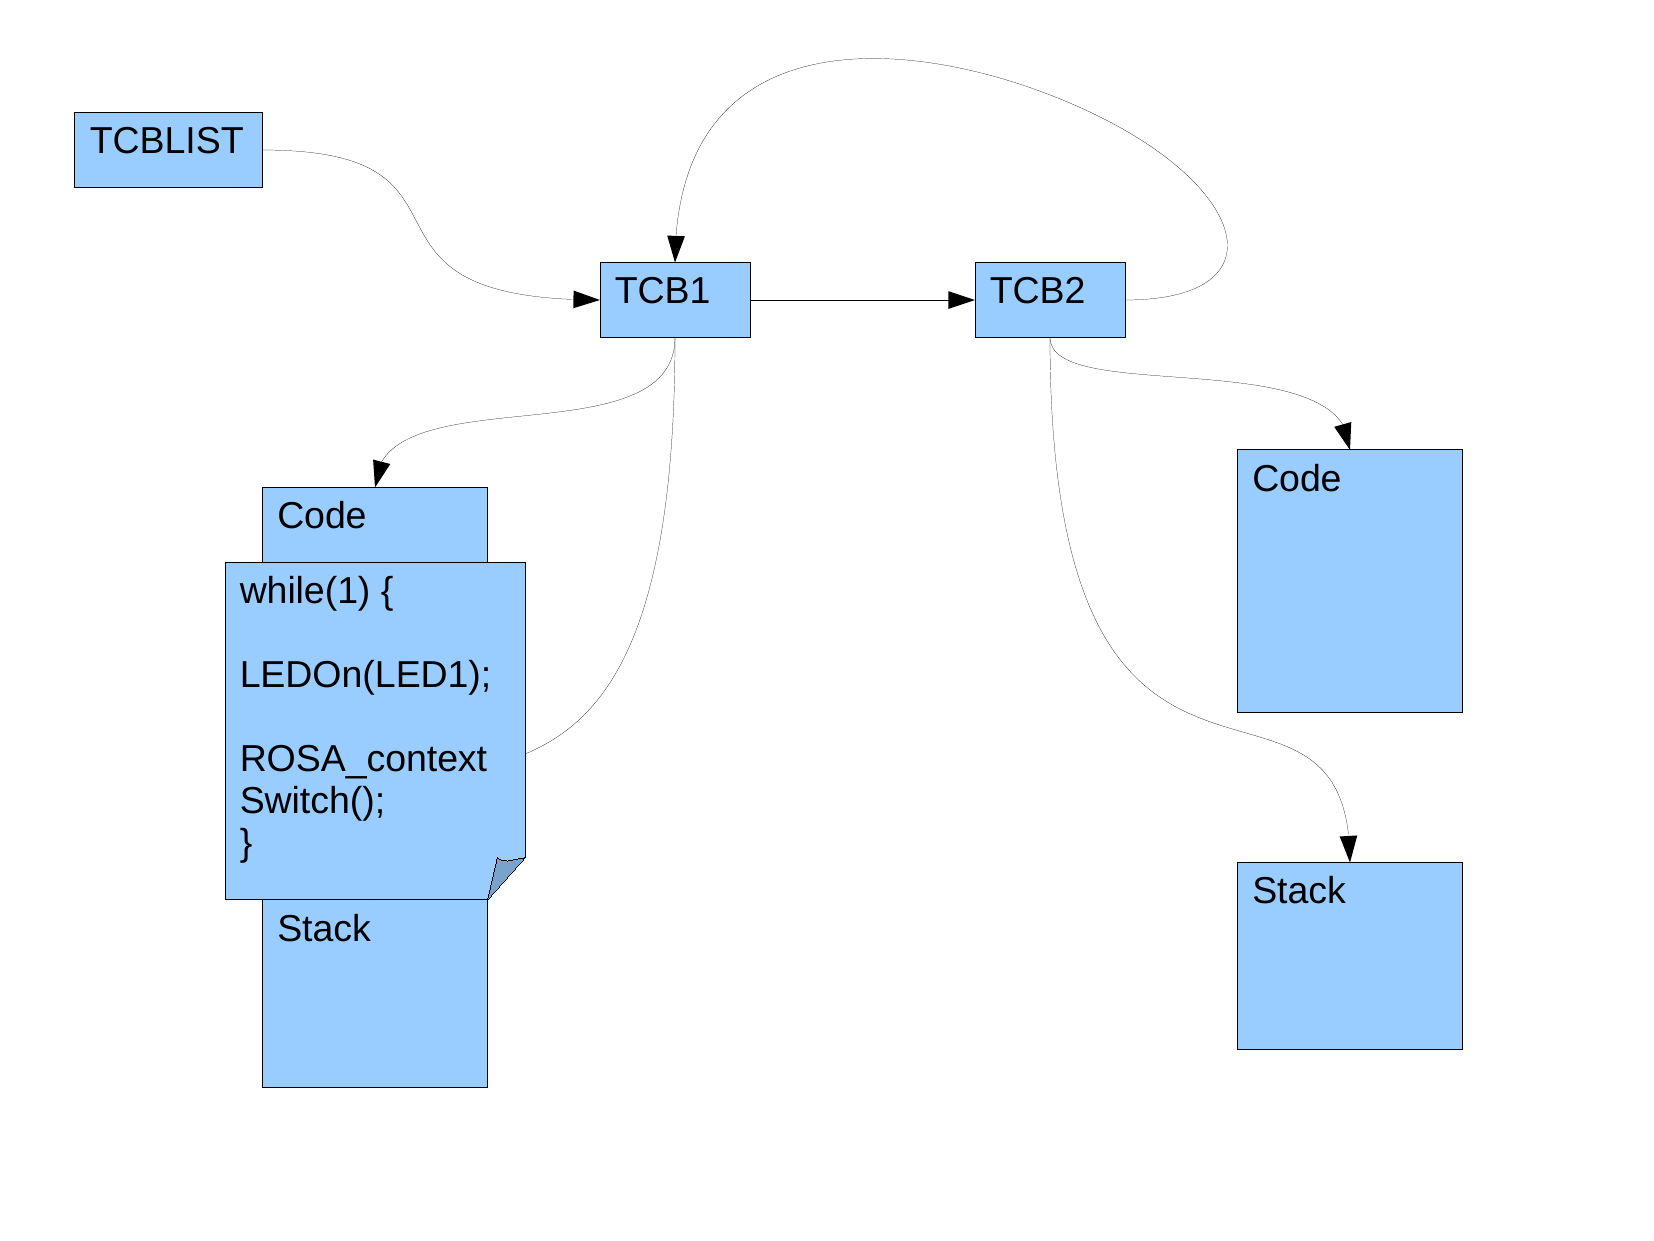

TCBLIST
TCB1
TCB2
Code
Code
while(1) {
 LEDOn(LED1);
 ROSA_contextSwitch();
}
Stack
Stack